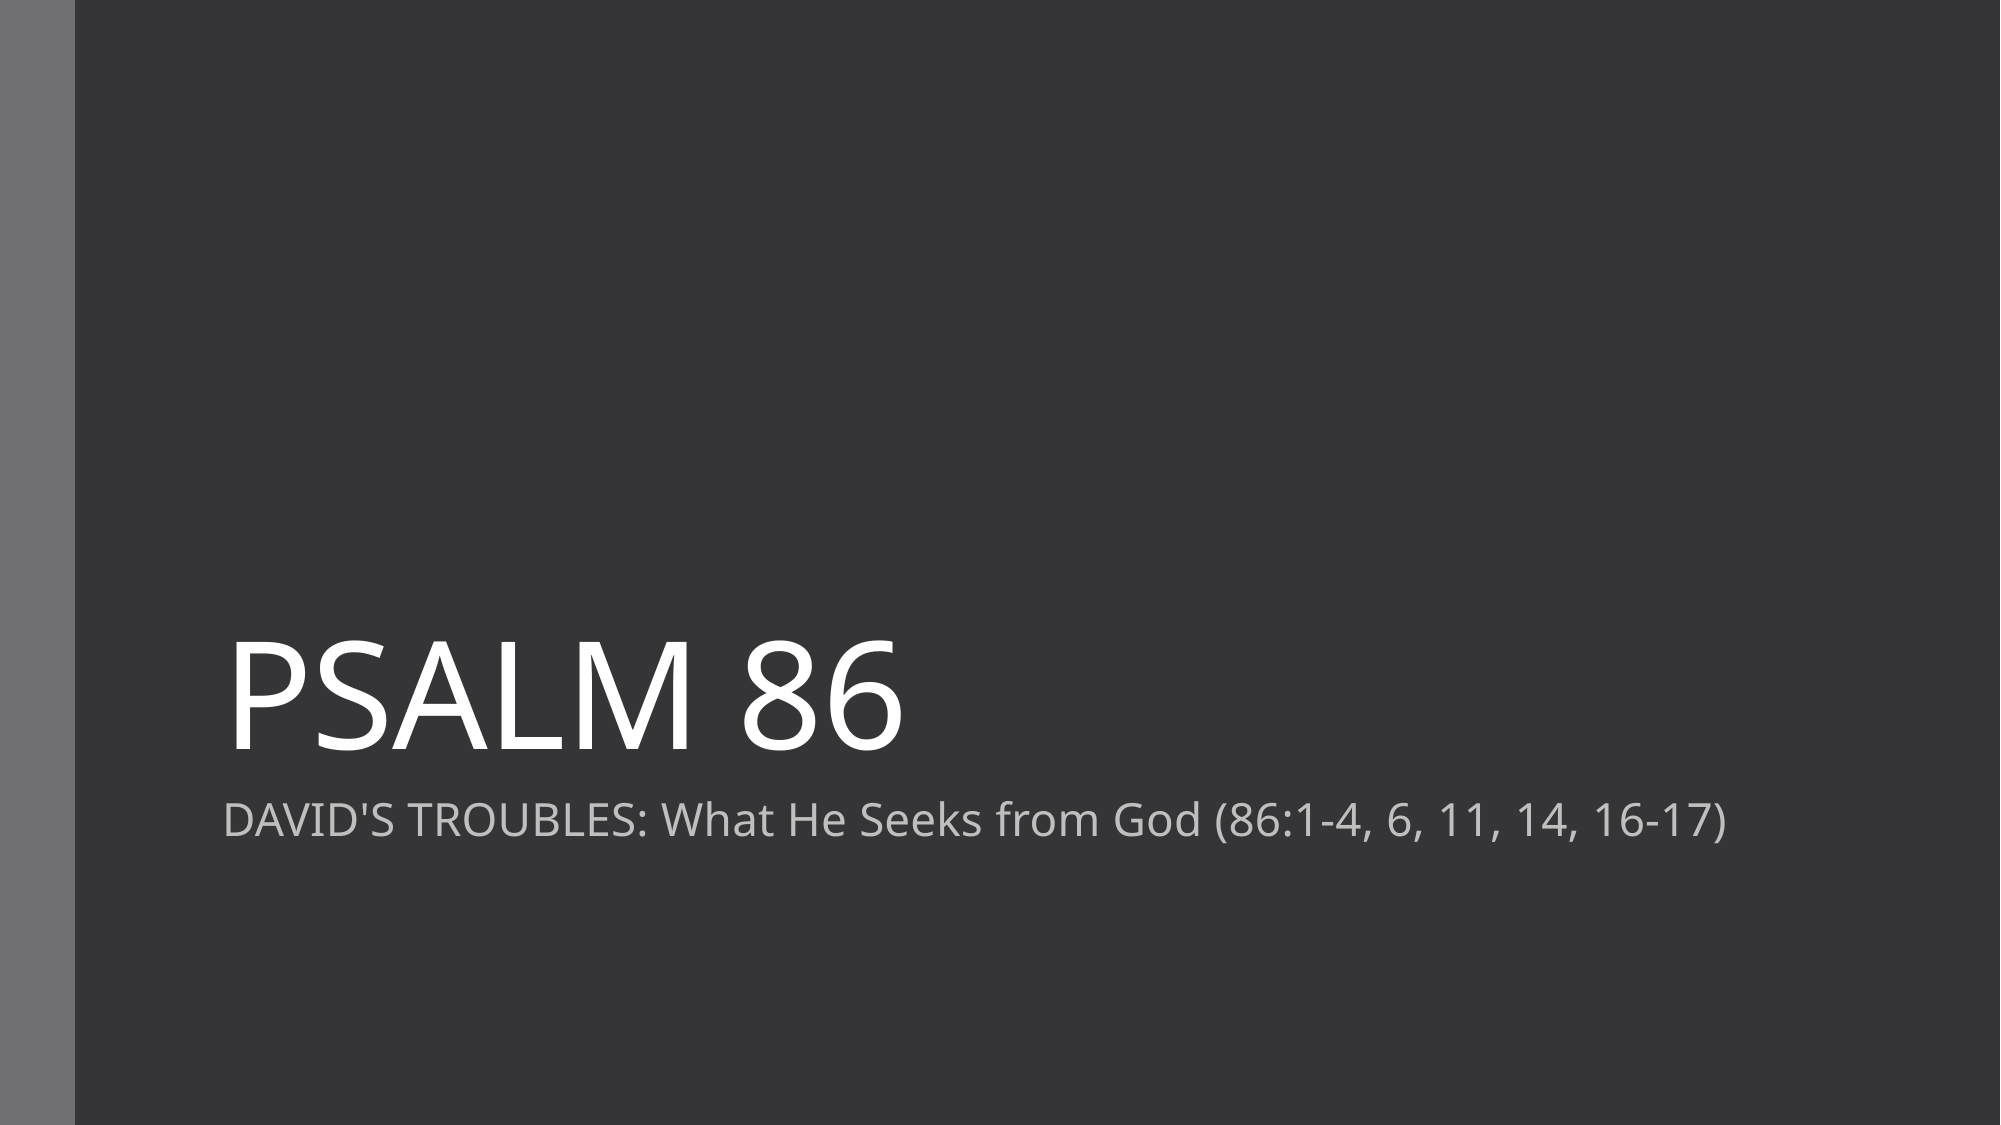

# PSALM 86
DAVID'S TROUBLES: What He Seeks from God (86:1-4, 6, 11, 14, 16-17)